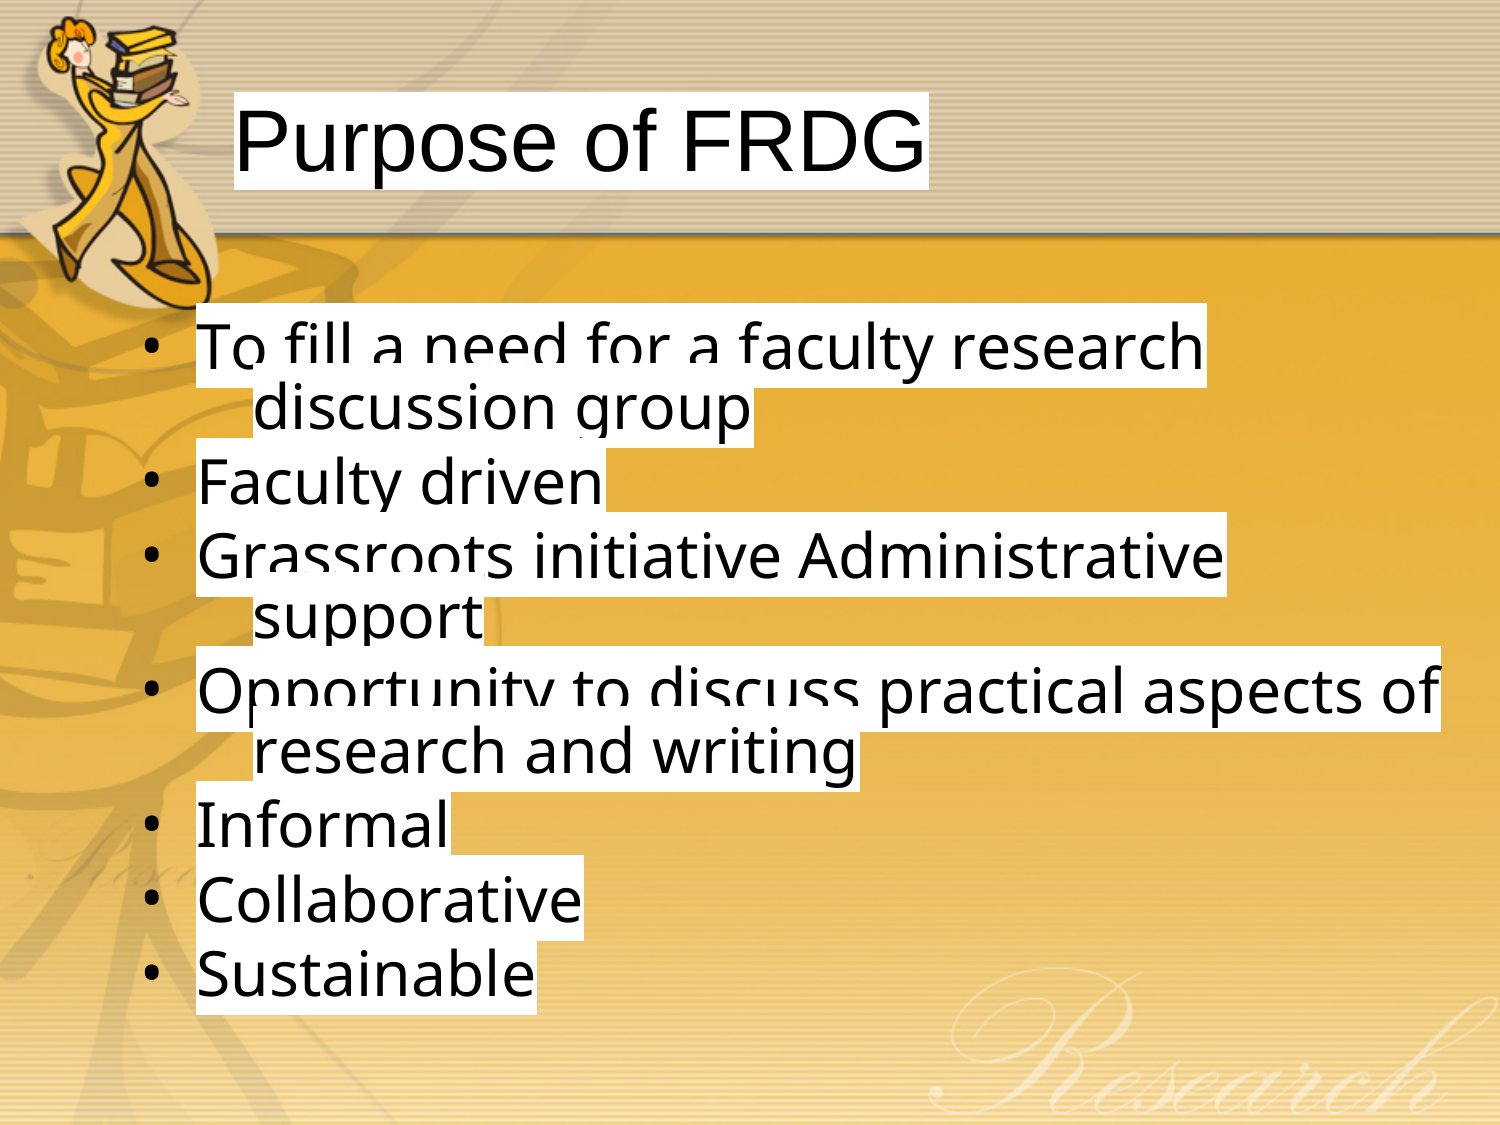

# Purpose of FRDG
To fill a need for a faculty research discussion group
Faculty driven
Grassroots initiative Administrative support
Opportunity to discuss practical aspects of research and writing
Informal
Collaborative
Sustainable